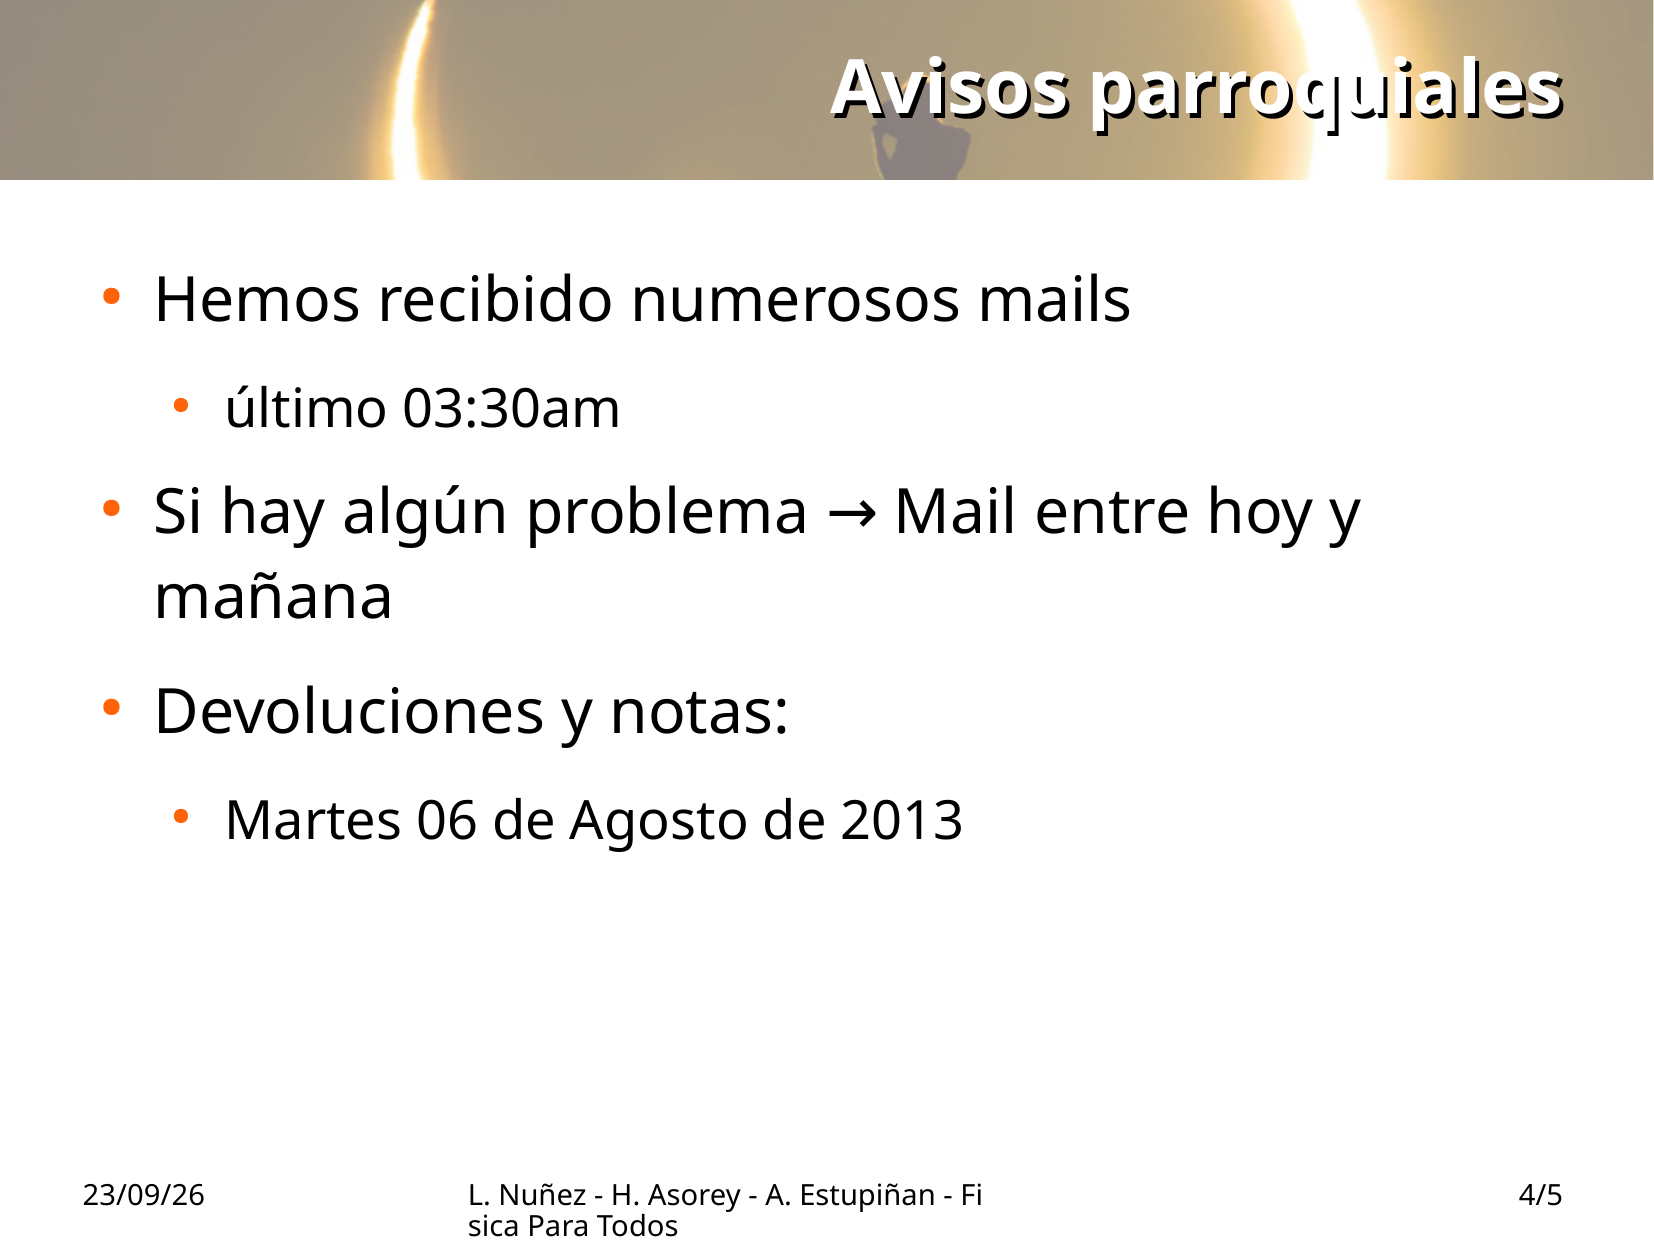

# Avisos parroquiales
Hemos recibido numerosos mails
último 03:30am
Si hay algún problema → Mail entre hoy y mañana
Devoluciones y notas:
Martes 06 de Agosto de 2013
L. Nuñez - H. Asorey - A. Estupiñan - Fisica Para Todos
4